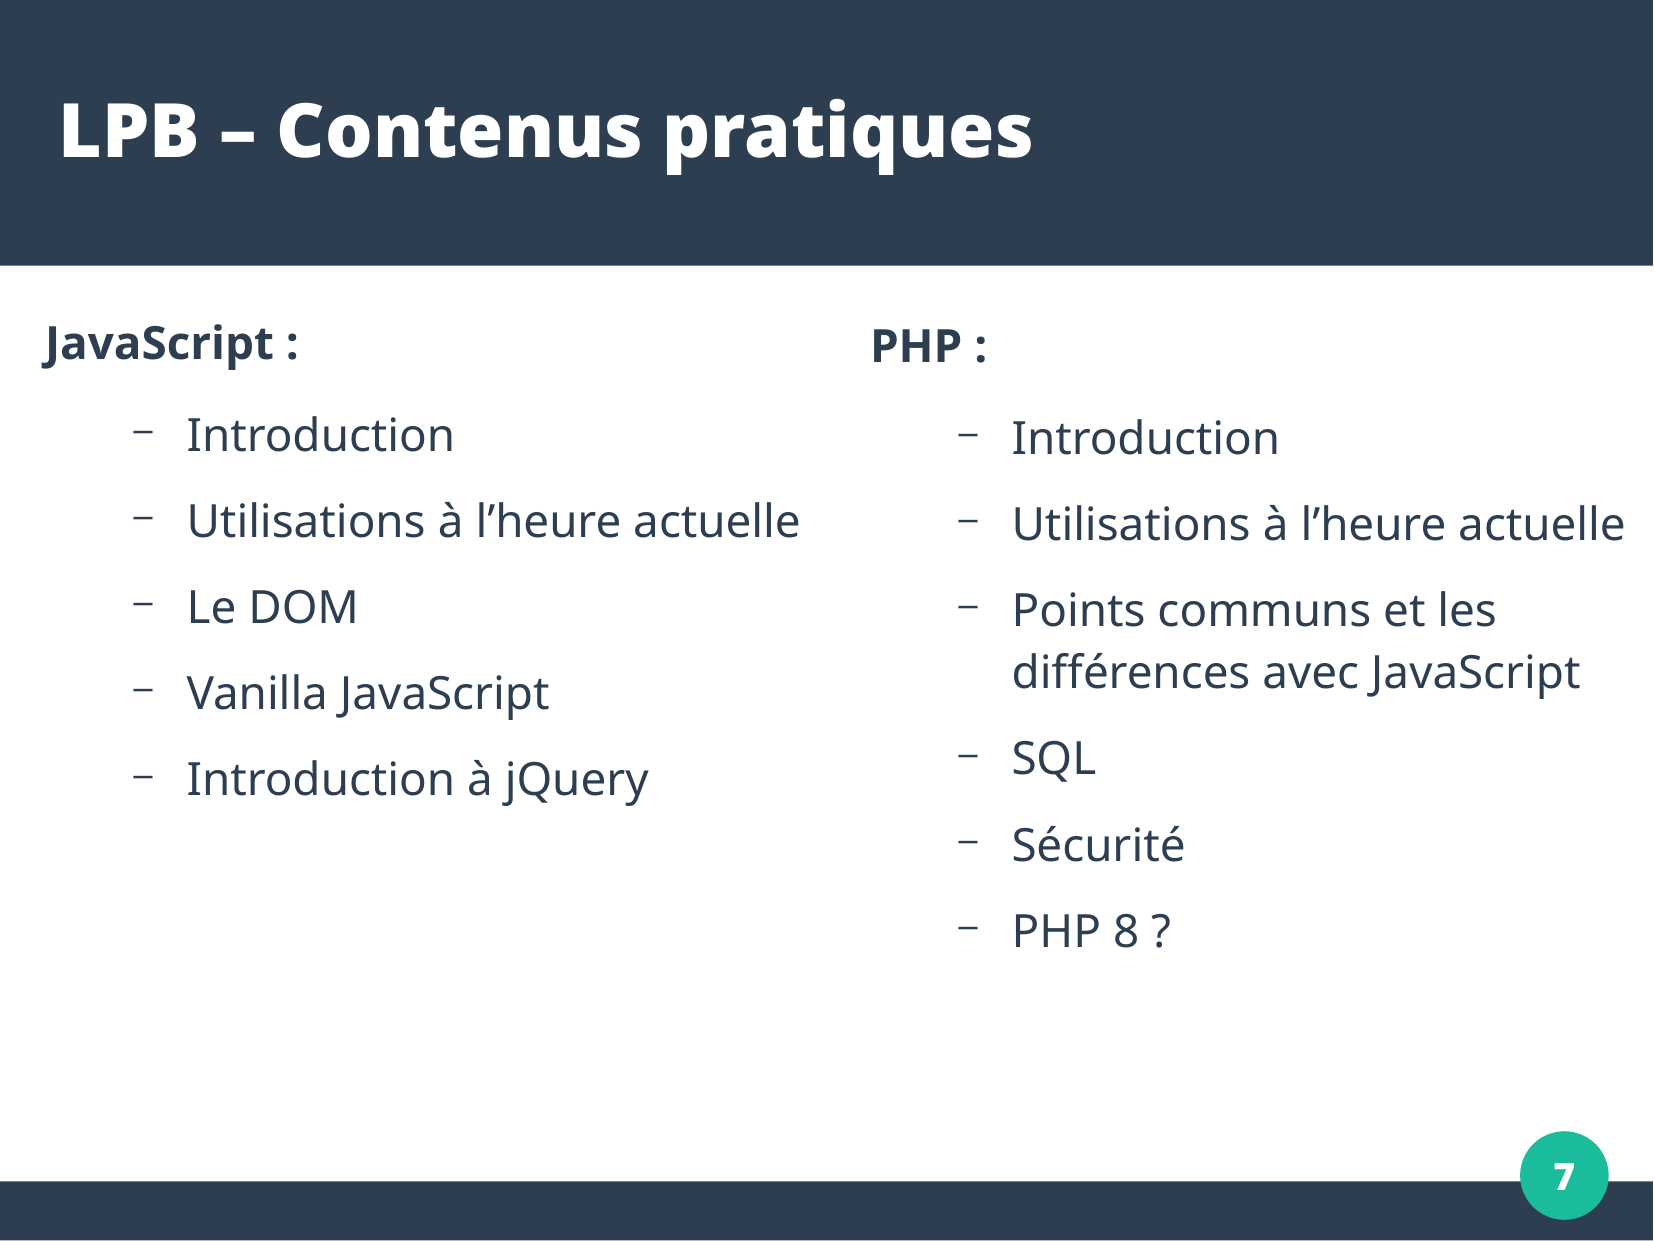

# LPB – Contenus pratiques
JavaScript :
Introduction
Utilisations à l’heure actuelle
Le DOM
Vanilla JavaScript
Introduction à jQuery
PHP :
Introduction
Utilisations à l’heure actuelle
Points communs et les différences avec JavaScript
SQL
Sécurité
PHP 8 ?
7